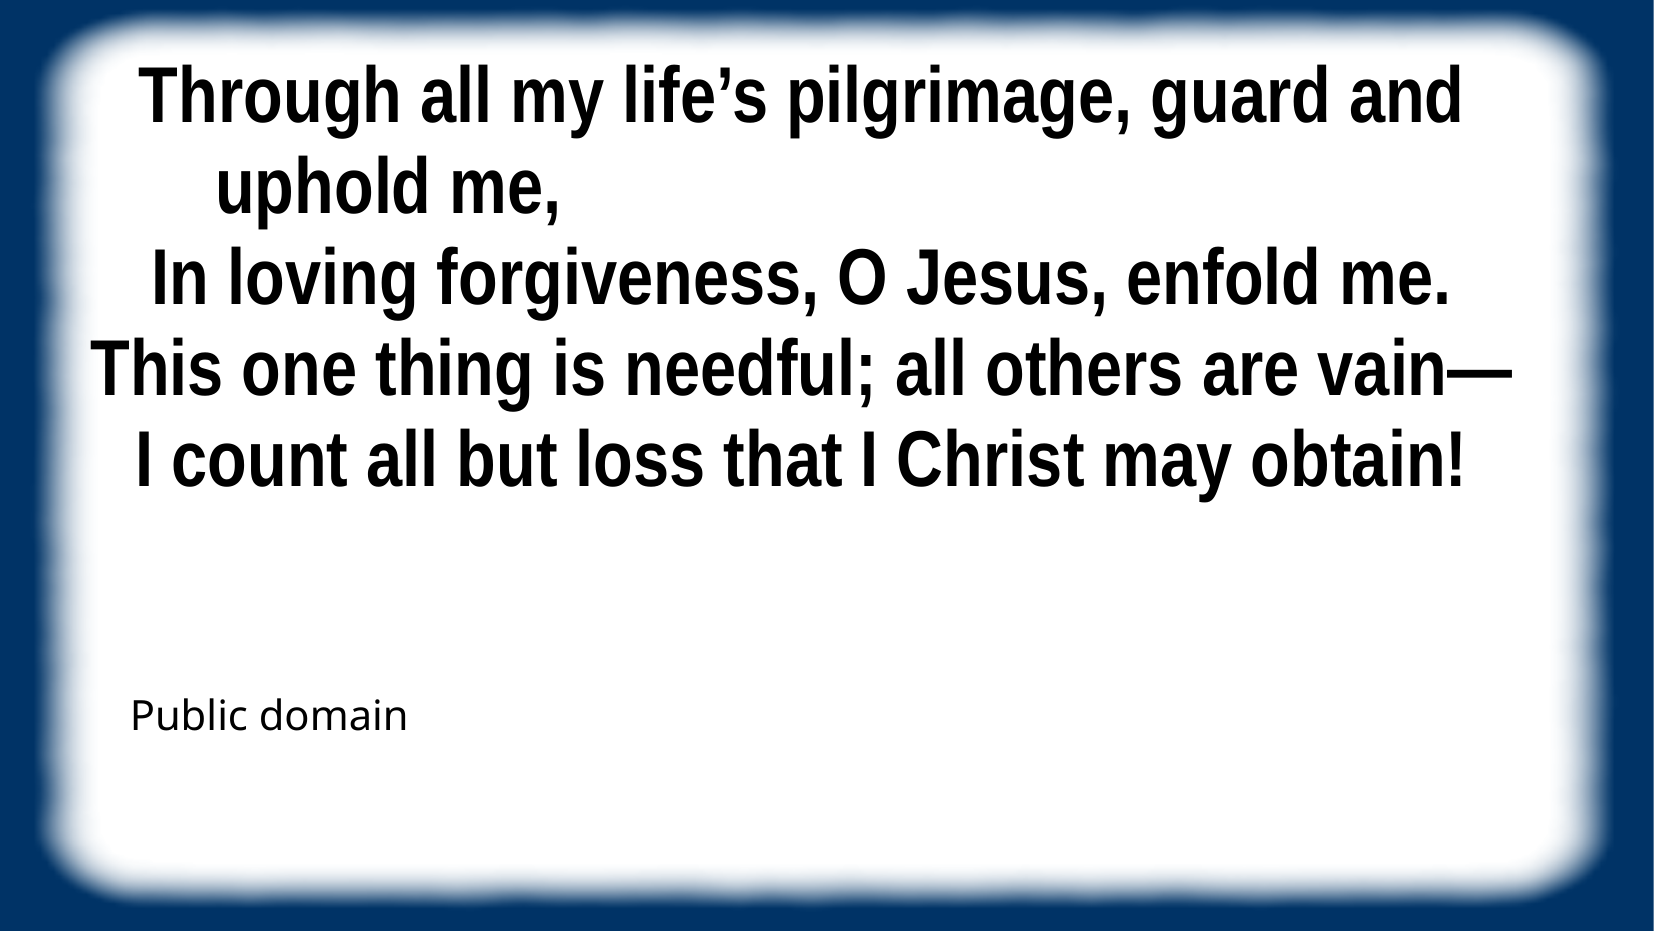

Through all my life’s pilgrimage, guard and uphold me,
In loving forgiveness, O Jesus, enfold me.
This one thing is needful; all others are vain—
I count all but loss that I Christ may obtain!
 Public domain